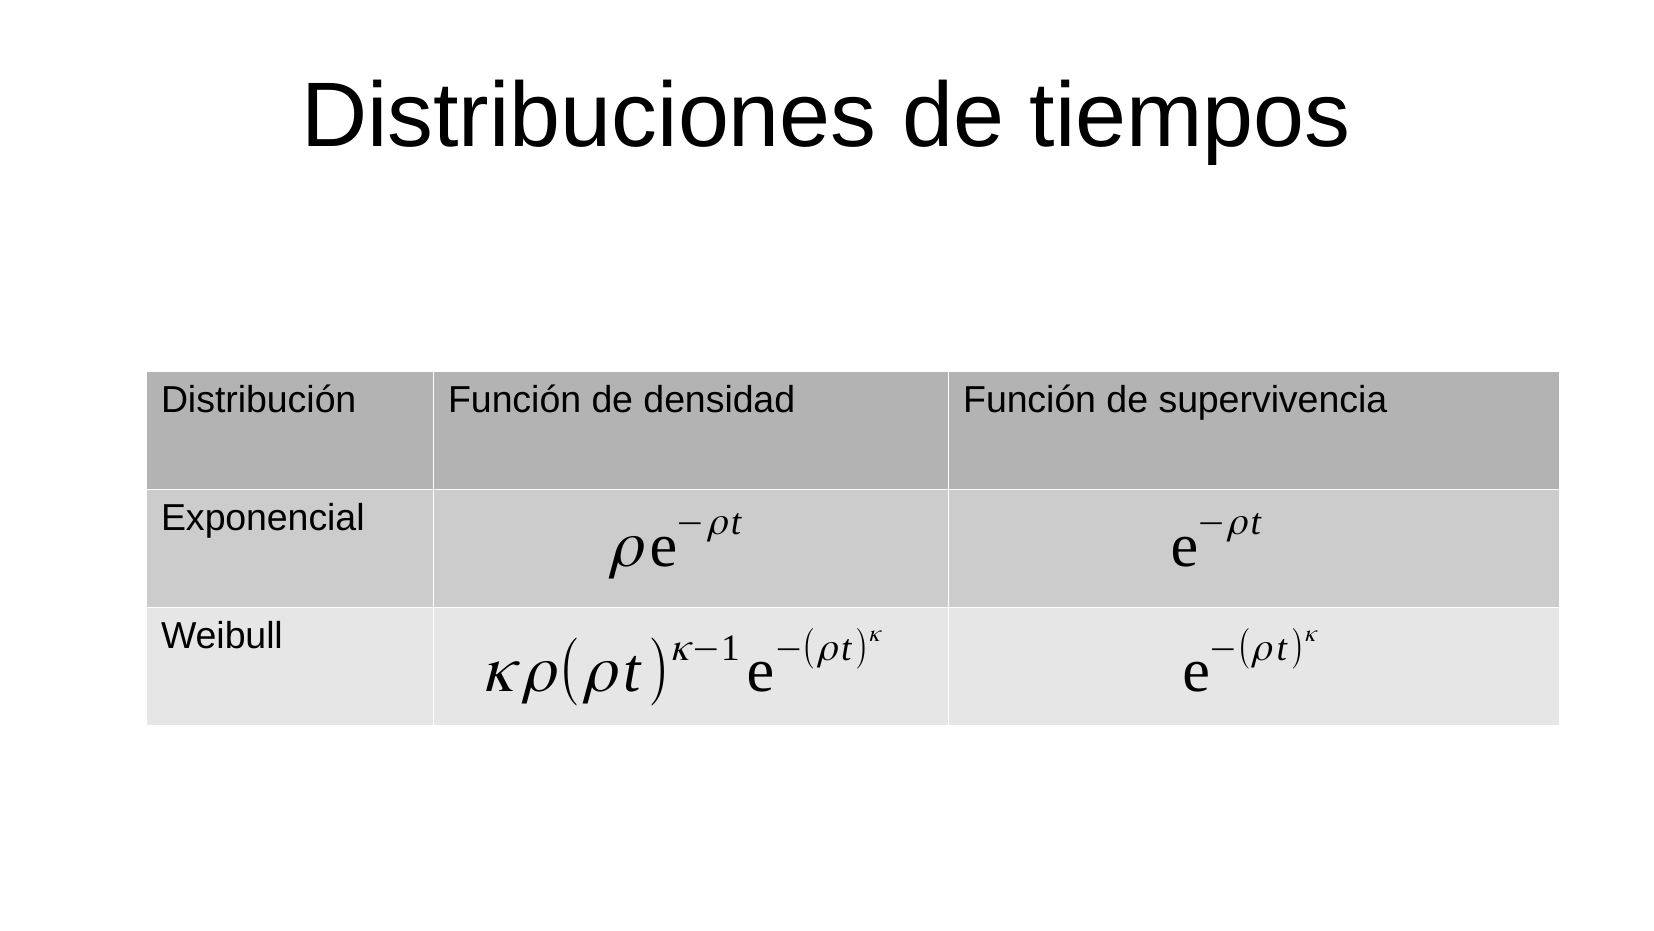

# Distribuciones de tiempos
| Distribución | Función de densidad | Función de supervivencia |
| --- | --- | --- |
| Exponencial | | |
| Weibull | | |